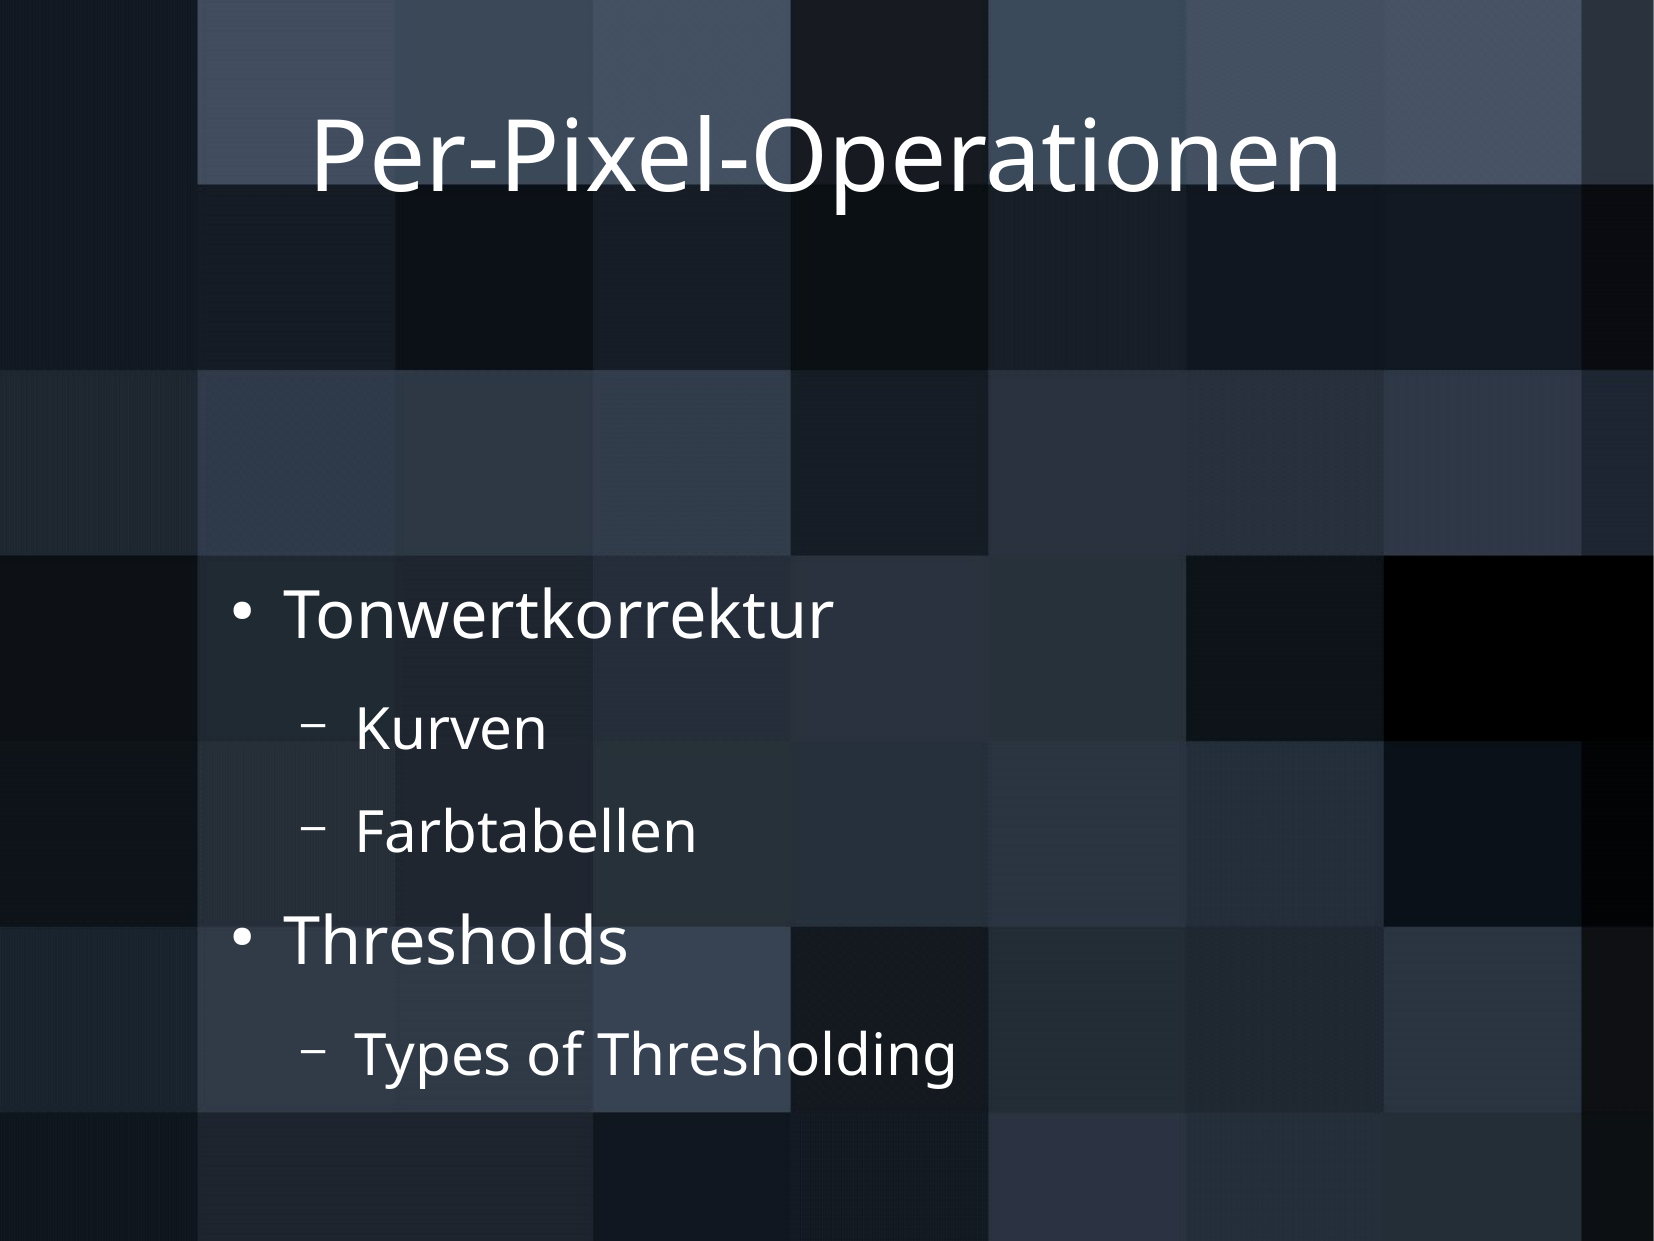

# Per-Pixel-Operationen
Tonwertkorrektur
Kurven
Farbtabellen
Thresholds
Types of Thresholding